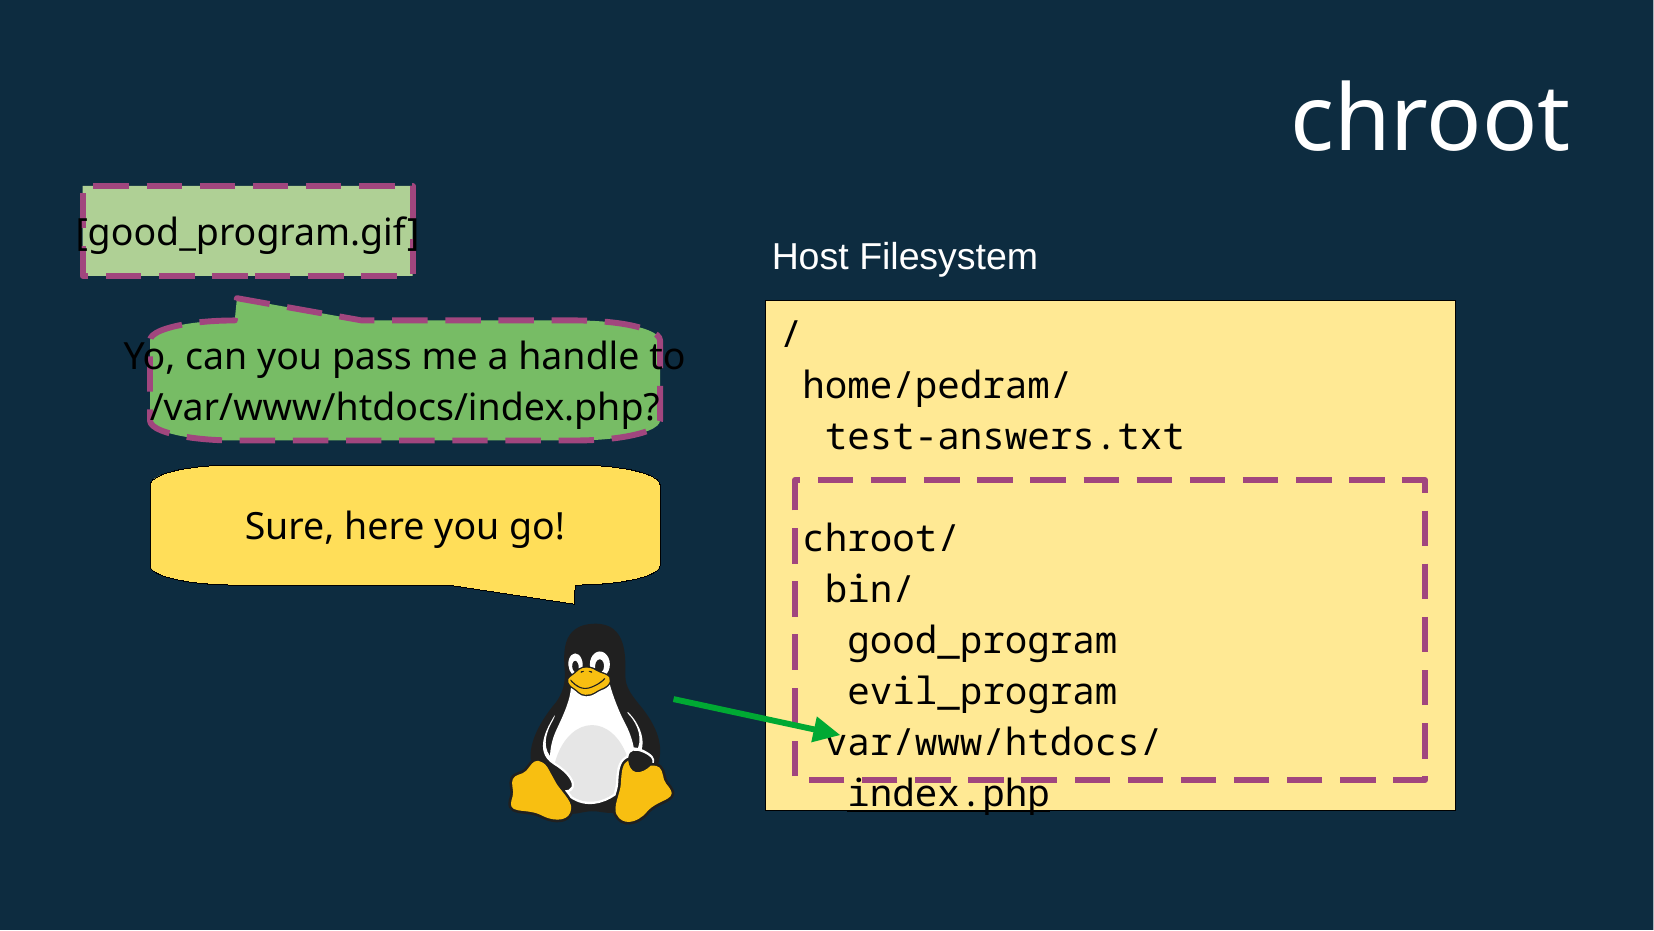

# chroot
[good_program.gif]
Host Filesystem
/
 home/pedram/
 test-answers.txt
 chroot/
 bin/
 good_program
 evil_program
 var/www/htdocs/
 index.php
Yo, can you pass me a handle to
/var/www/htdocs/index.php?
Sure, here you go!